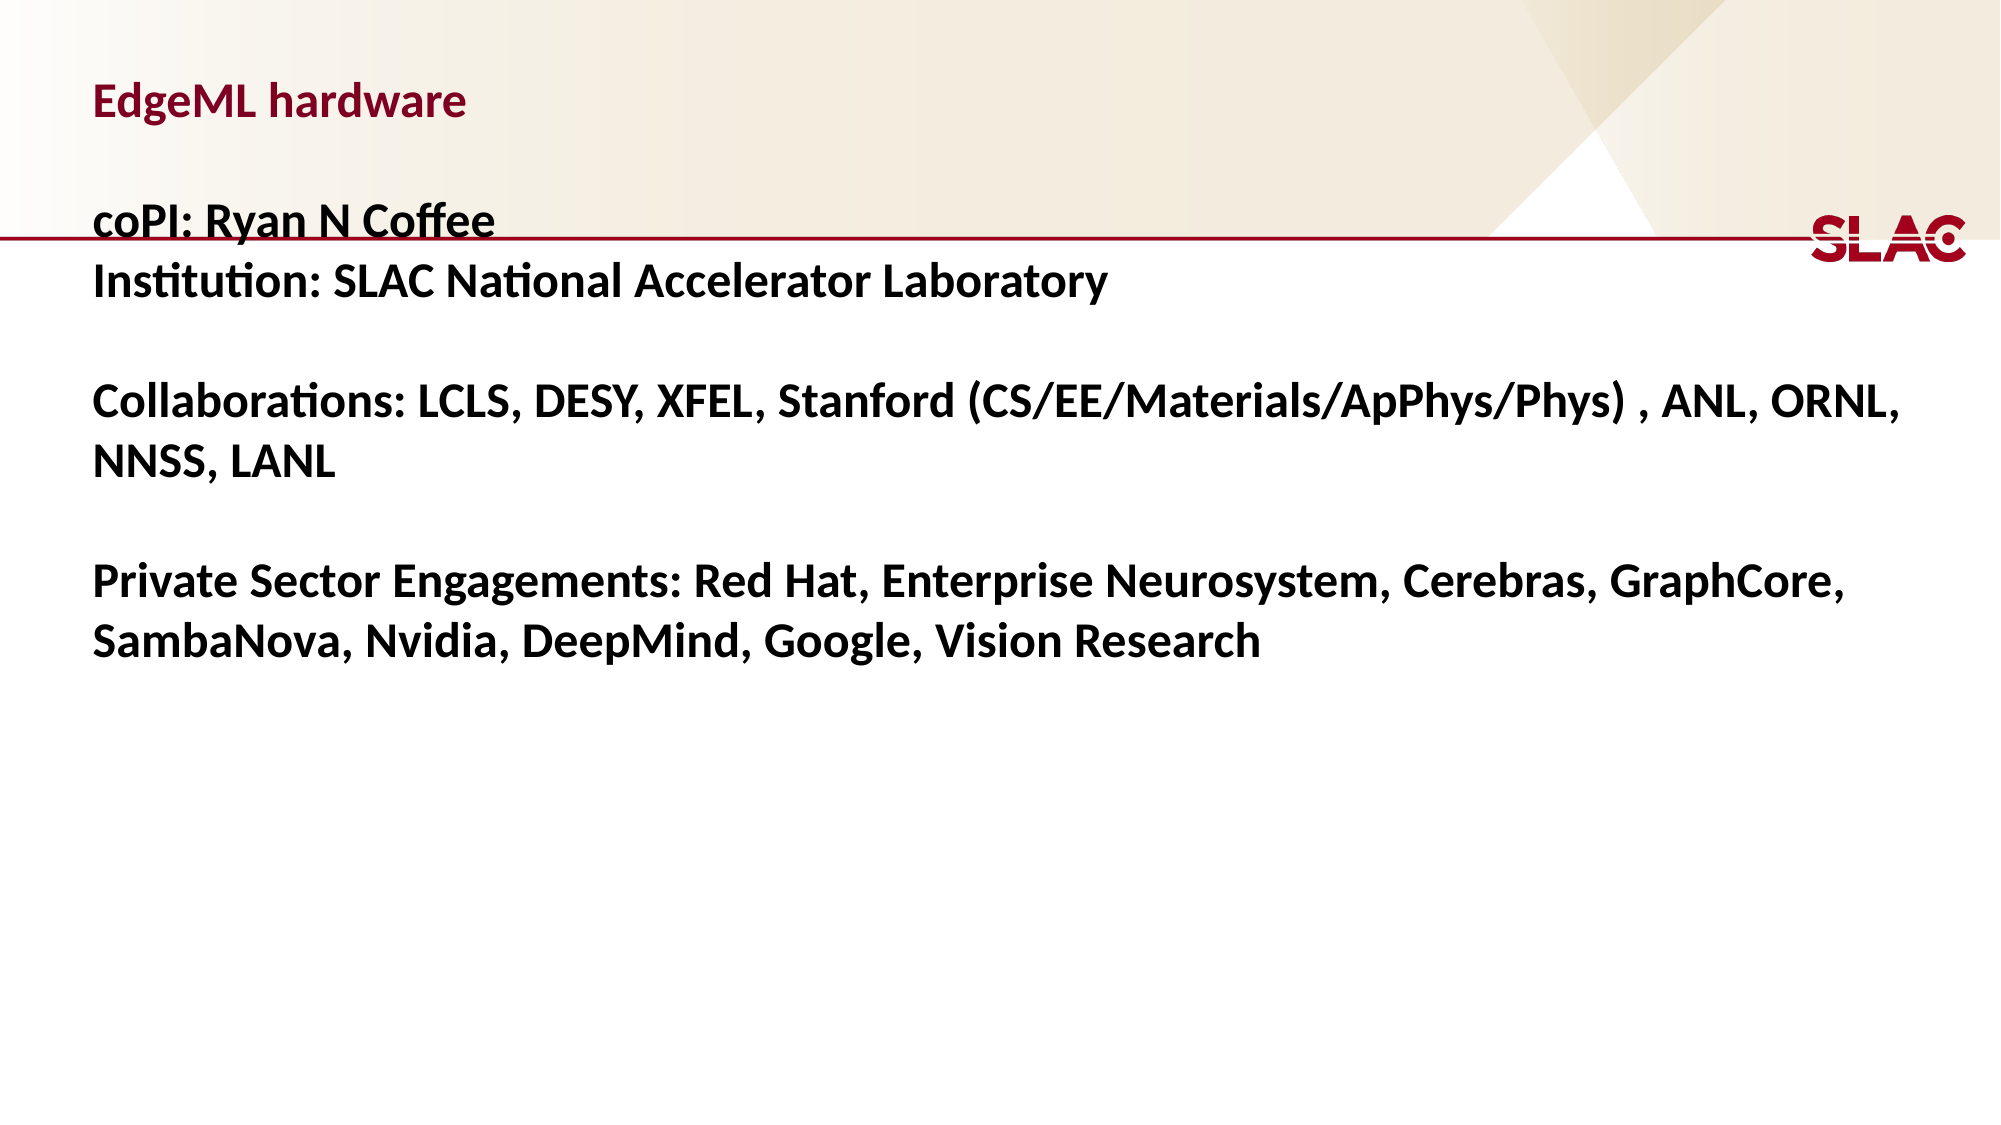

EdgeML hardware
coPI: Ryan N Coffee
Institution: SLAC National Accelerator Laboratory
Collaborations: LCLS, DESY, XFEL, Stanford (CS/EE/Materials/ApPhys/Phys) , ANL, ORNL, NNSS, LANL
Private Sector Engagements: Red Hat, Enterprise Neurosystem, Cerebras, GraphCore, SambaNova, Nvidia, DeepMind, Google, Vision Research
#